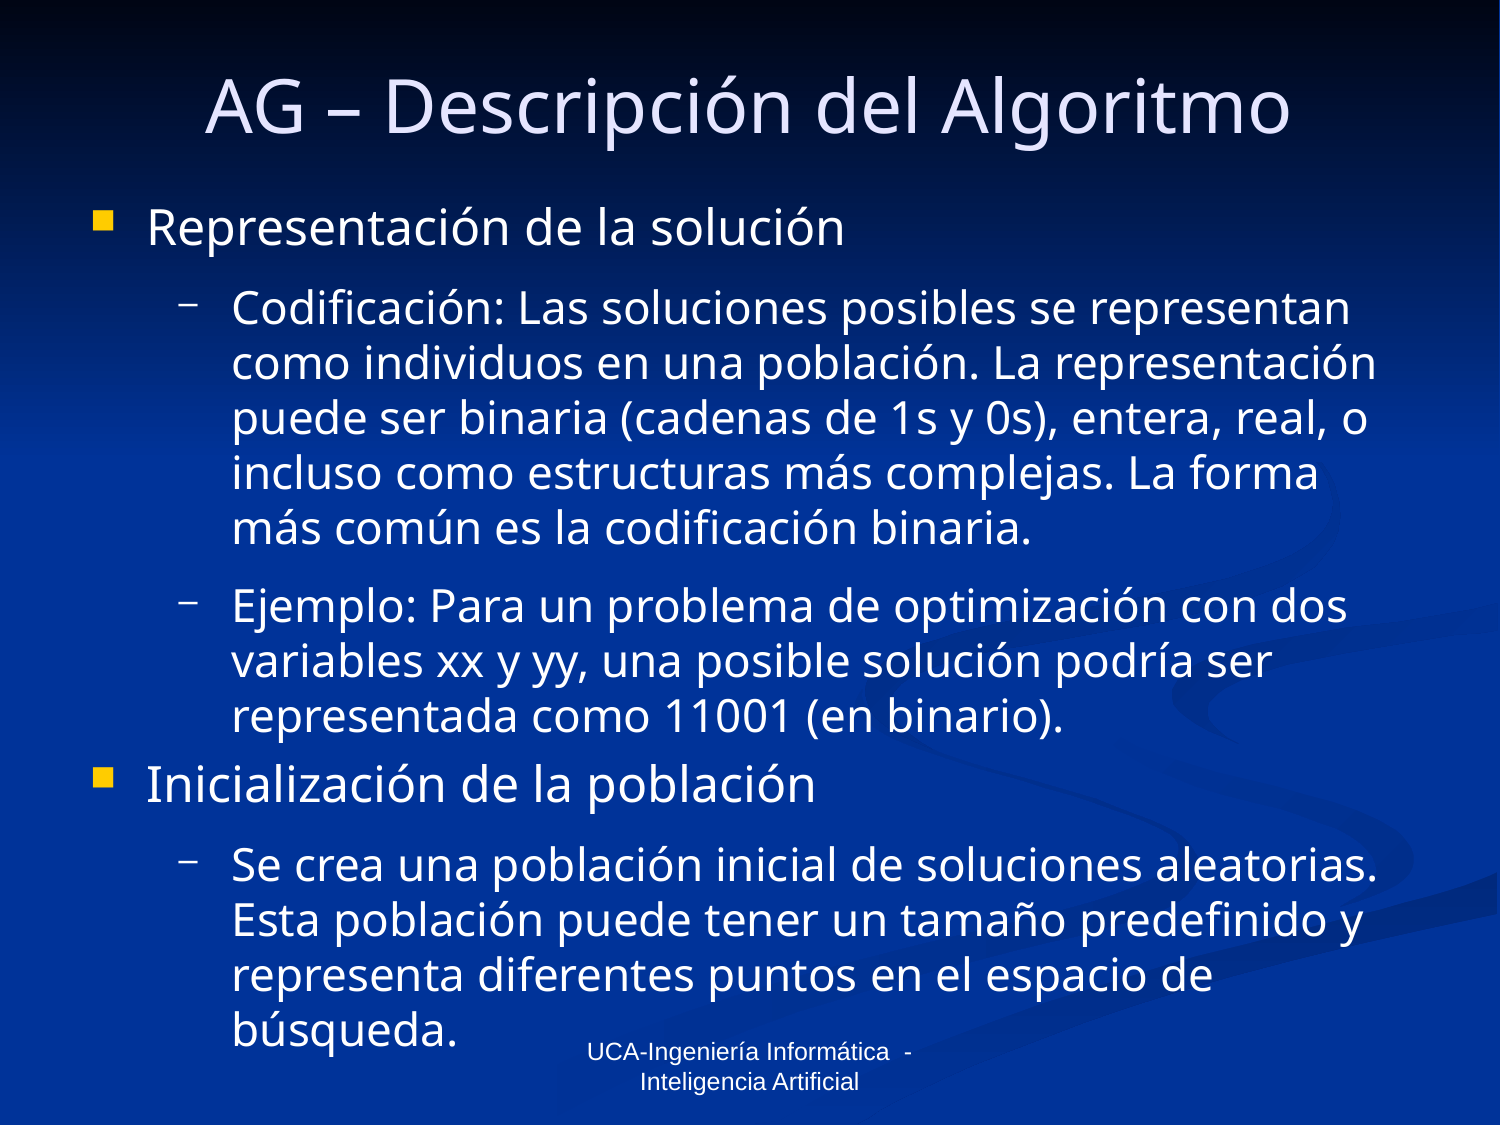

# AG – Descripción del Algoritmo
Representación de la solución
Codificación: Las soluciones posibles se representan como individuos en una población. La representación puede ser binaria (cadenas de 1s y 0s), entera, real, o incluso como estructuras más complejas. La forma más común es la codificación binaria.
Ejemplo: Para un problema de optimización con dos variables xx y yy, una posible solución podría ser representada como 11001 (en binario).
Inicialización de la población
Se crea una población inicial de soluciones aleatorias. Esta población puede tener un tamaño predefinido y representa diferentes puntos en el espacio de búsqueda.
UCA-Ingeniería Informática - Inteligencia Artificial